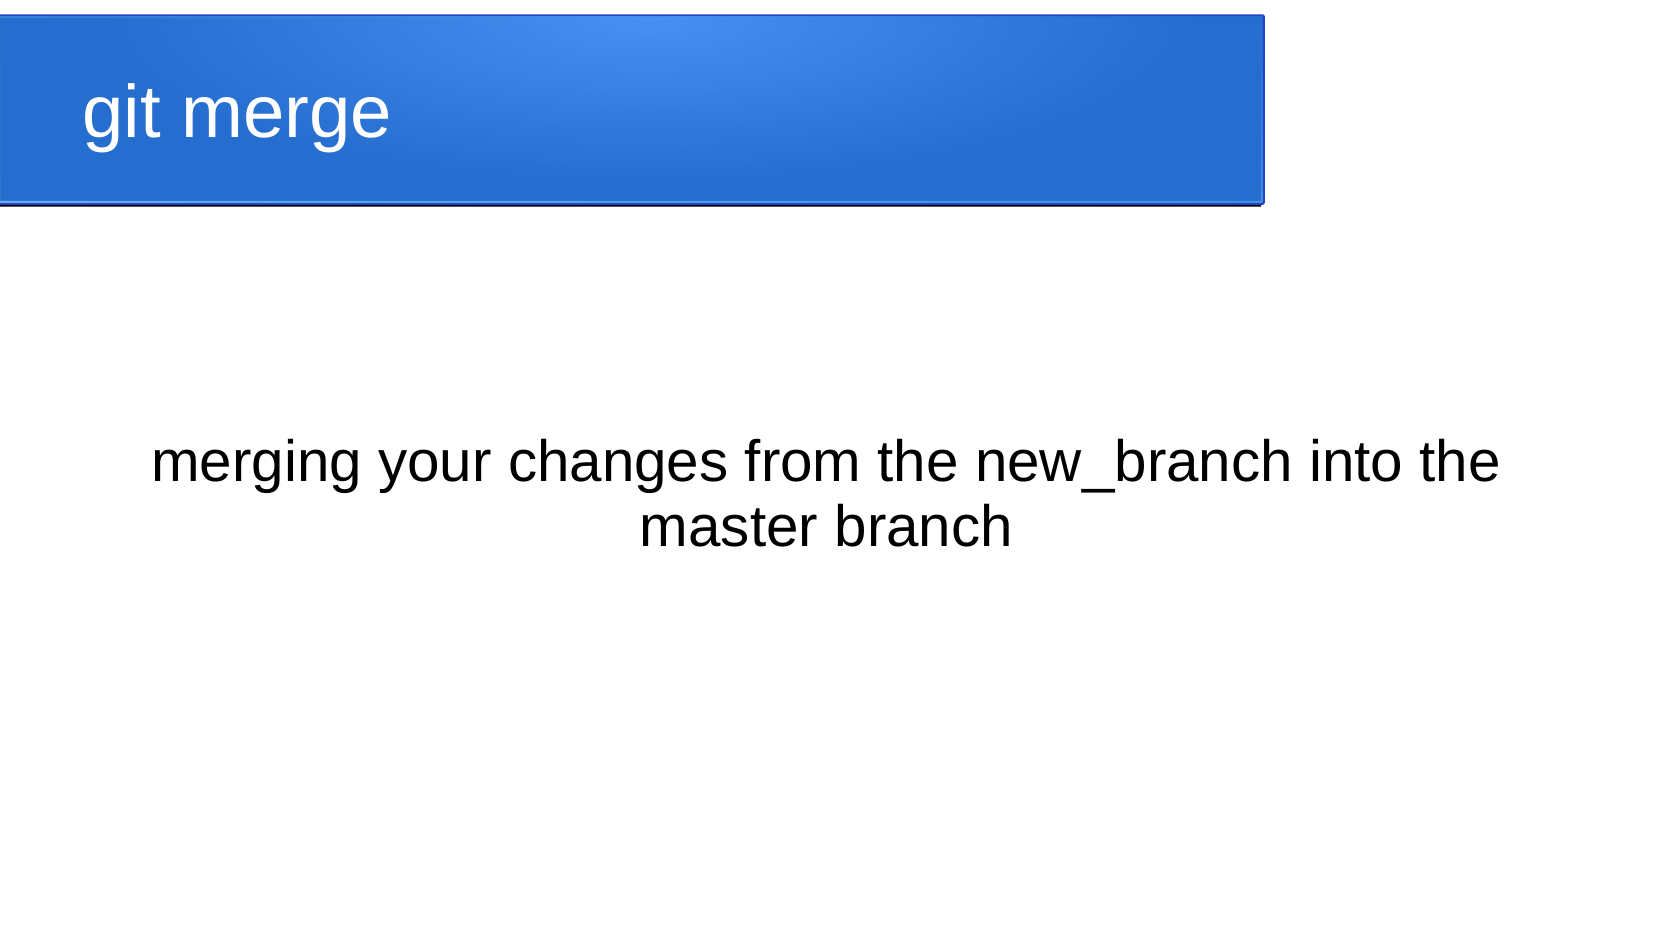

# git merge
merging your changes from the new_branch into the
master branch